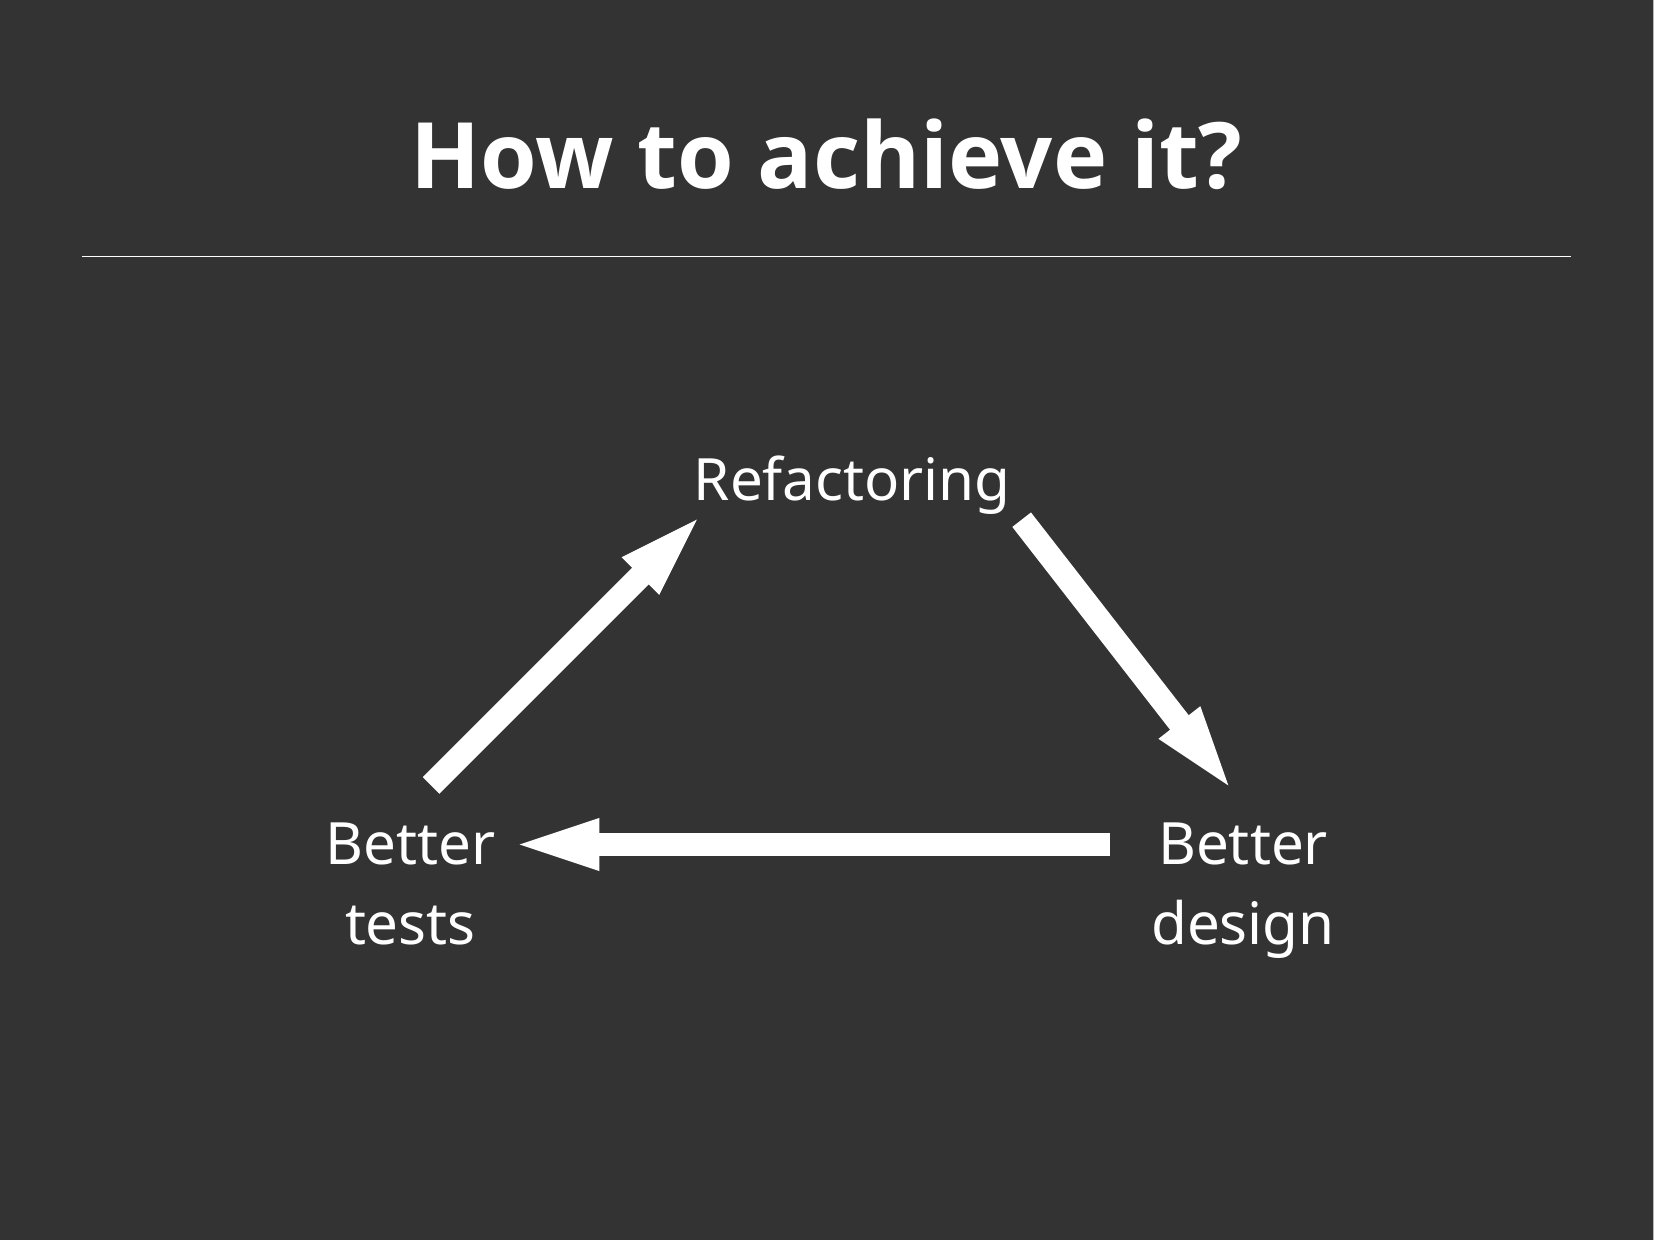

# How to achieve it?
Refactoring
Better
tests
Better design